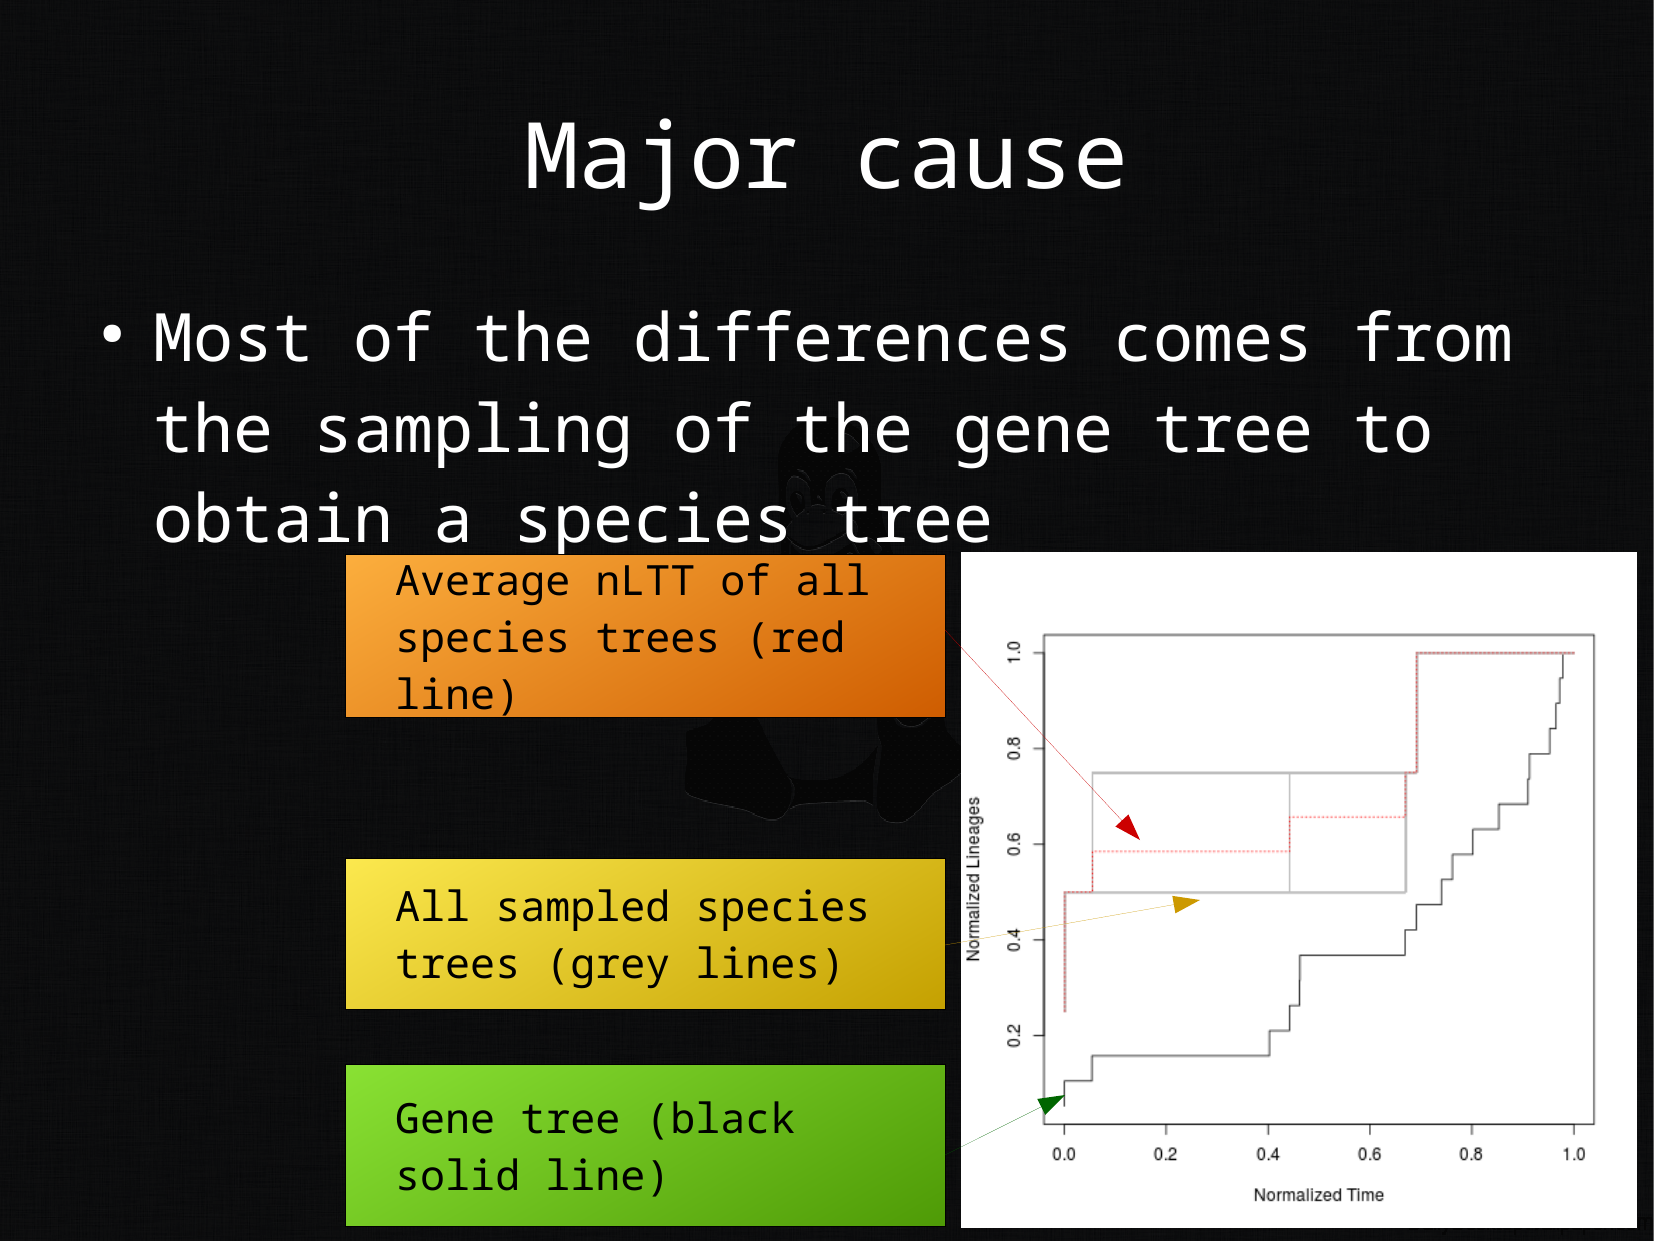

# Major cause
Most of the differences comes from the sampling of the gene tree to obtain a species tree
Average nLTT of all species trees (red line)
All sampled species trees (grey lines)
Gene tree (black solid line)